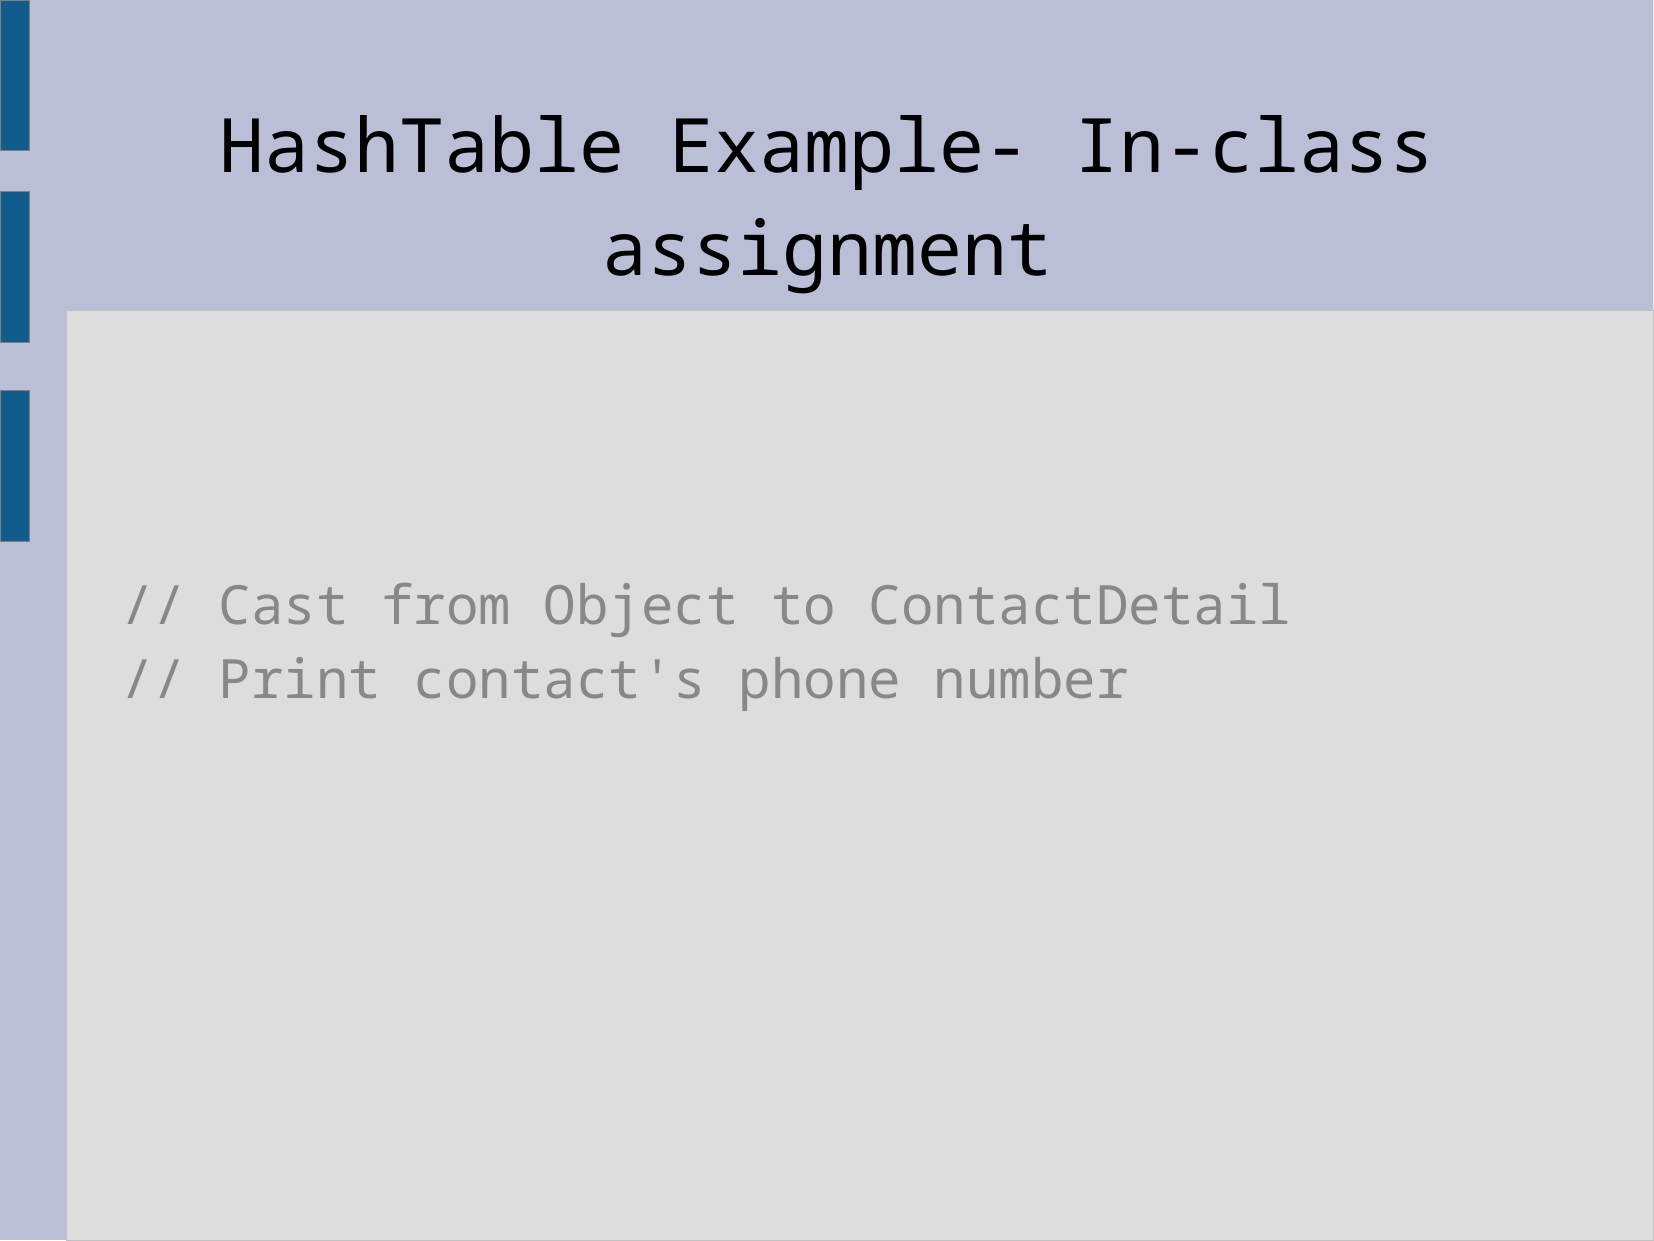

# HashTable Example- In-class assignment
// Cast from Object to ContactDetail
// Print contact's phone number